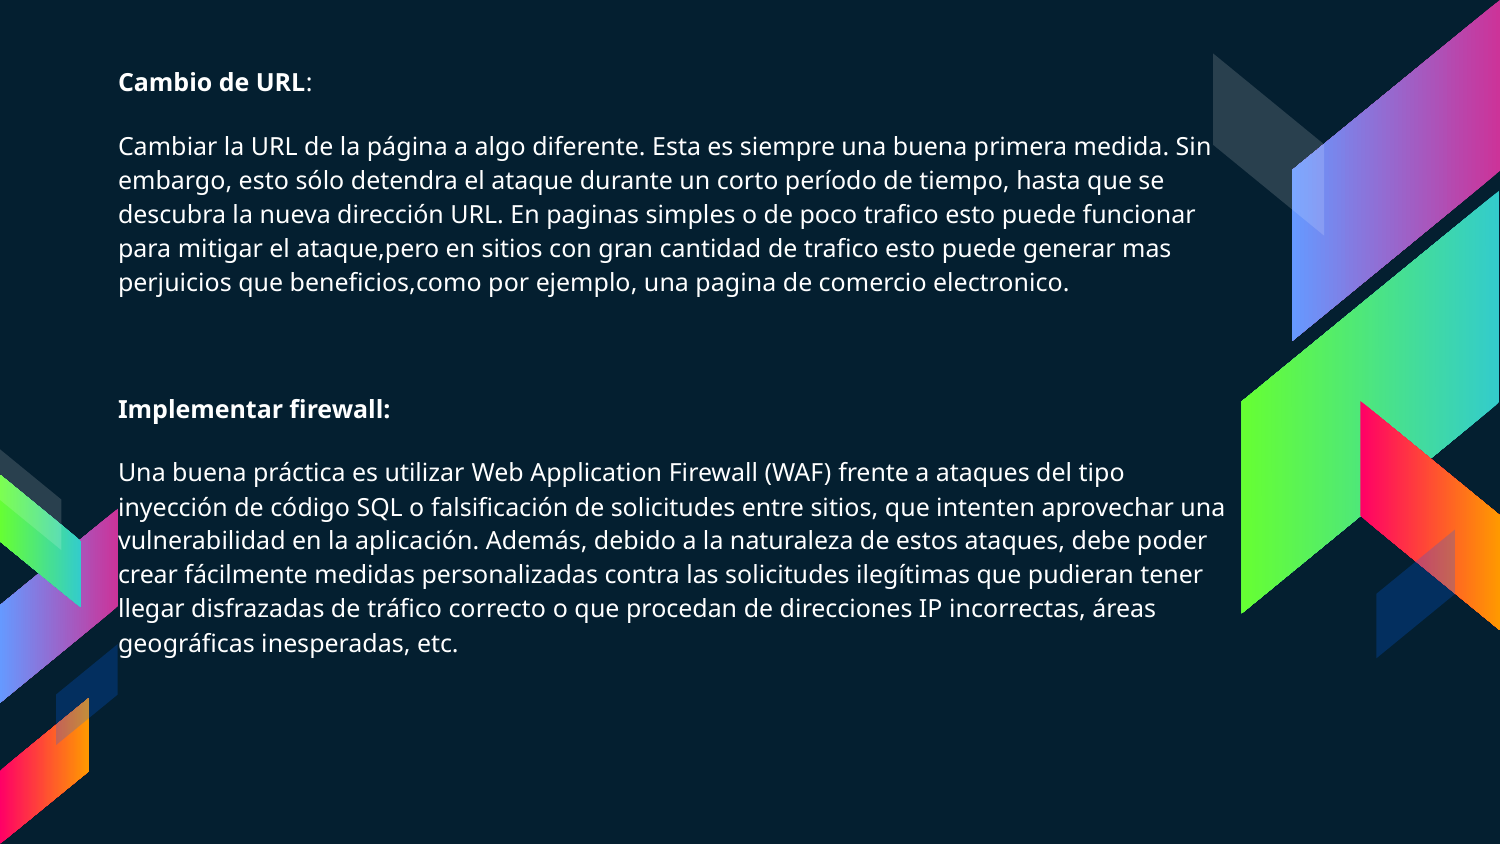

# Cambio de URL:
Cambiar la URL de la página a algo diferente. Esta es siempre una buena primera medida. Sin embargo, esto sólo detendra el ataque durante un corto período de tiempo, hasta que se descubra la nueva dirección URL. En paginas simples o de poco trafico esto puede funcionar para mitigar el ataque,pero en sitios con gran cantidad de trafico esto puede generar mas perjuicios que beneficios,como por ejemplo, una pagina de comercio electronico.
Implementar firewall:
Una buena práctica es utilizar Web Application Firewall (WAF) frente a ataques del tipo inyección de código SQL o falsificación de solicitudes entre sitios, que intenten aprovechar una vulnerabilidad en la aplicación. Además, debido a la naturaleza de estos ataques, debe poder crear fácilmente medidas personalizadas contra las solicitudes ilegítimas que pudieran tener llegar disfrazadas de tráfico correcto o que procedan de direcciones IP incorrectas, áreas geográficas inesperadas, etc.